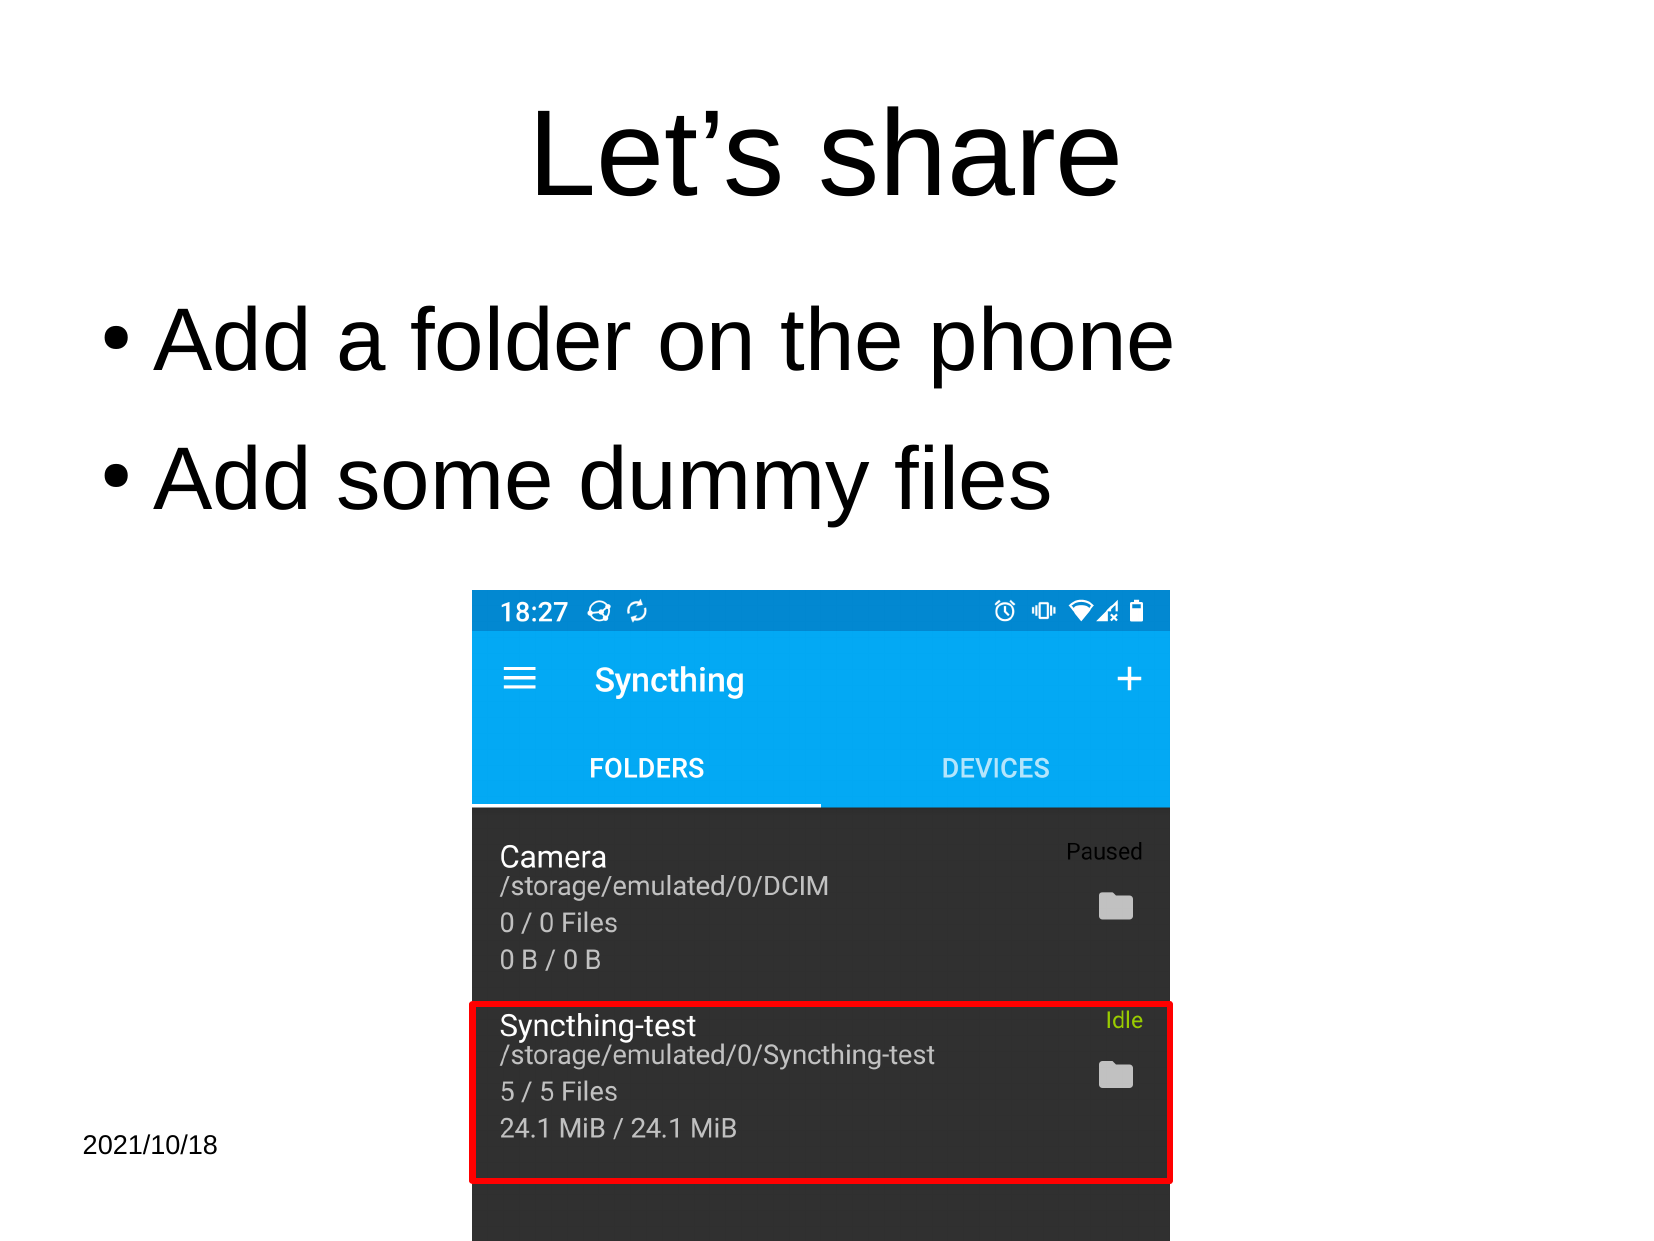

# Let’s share
Add a folder on the phone
Add some dummy files
2021/10/18
Peter Reutemann